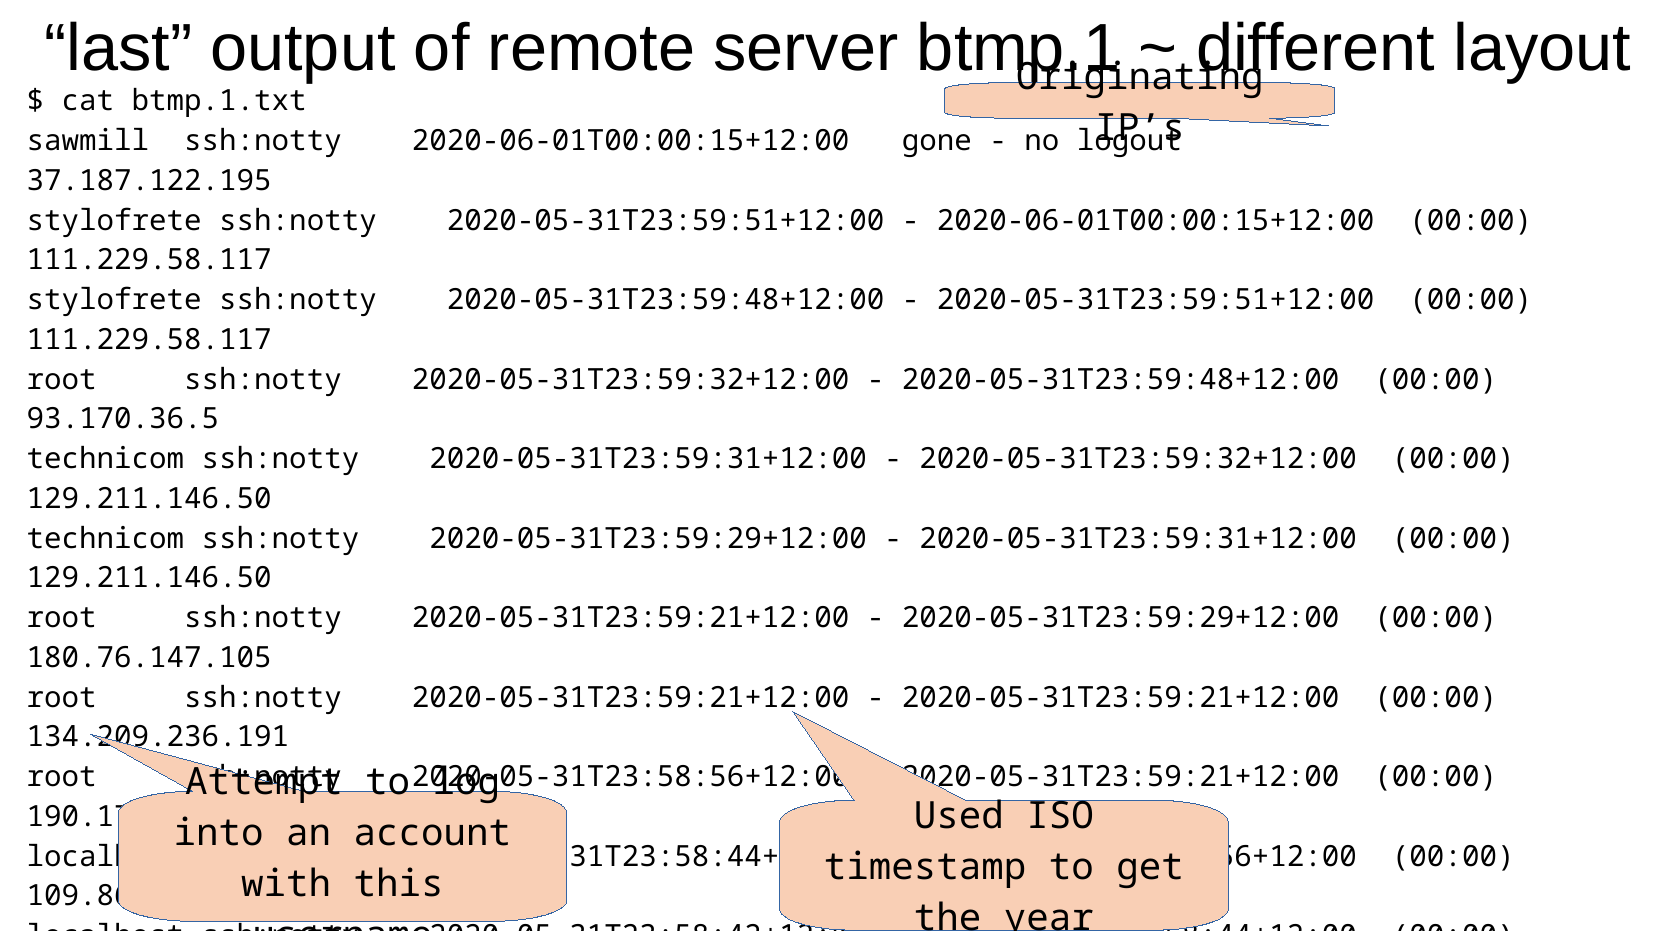

# “last” output of remote server btmp.1 ~ different layout
$ cat btmp.1.txt
sawmill ssh:notty 2020-06-01T00:00:15+12:00 gone - no logout 37.187.122.195
stylofrete ssh:notty 2020-05-31T23:59:51+12:00 - 2020-06-01T00:00:15+12:00 (00:00) 111.229.58.117
stylofrete ssh:notty 2020-05-31T23:59:48+12:00 - 2020-05-31T23:59:51+12:00 (00:00) 111.229.58.117
root ssh:notty 2020-05-31T23:59:32+12:00 - 2020-05-31T23:59:48+12:00 (00:00) 93.170.36.5
technicom ssh:notty 2020-05-31T23:59:31+12:00 - 2020-05-31T23:59:32+12:00 (00:00) 129.211.146.50
technicom ssh:notty 2020-05-31T23:59:29+12:00 - 2020-05-31T23:59:31+12:00 (00:00) 129.211.146.50
root ssh:notty 2020-05-31T23:59:21+12:00 - 2020-05-31T23:59:29+12:00 (00:00) 180.76.147.105
root ssh:notty 2020-05-31T23:59:21+12:00 - 2020-05-31T23:59:21+12:00 (00:00) 134.209.236.191
root ssh:notty 2020-05-31T23:58:56+12:00 - 2020-05-31T23:59:21+12:00 (00:00) 190.171.240.51
localhost ssh:notty 2020-05-31T23:58:44+12:00 - 2020-05-31T23:58:56+12:00 (00:00) 109.86.194.177
localhost ssh:notty 2020-05-31T23:58:42+12:00 - 2020-05-31T23:58:44+12:00 (00:00) 109.86.194.177
tara ssh:notty 2020-05-31T23:58:38+12:00 - 2020-05-31T23:58:42+12:00 (00:00) 51.178.24.61
tara ssh:notty 2020-05-31T23:58:36+12:00 - 2020-05-31T23:58:38+12:00 (00:00) 51.178.24.61
root ssh:notty 2020-05-31T23:58:28+12:00 - 2020-05-31T23:58:36+12:00 (00:00) 121.229.2.136
root ssh:notty 2020-05-31T23:58:28+12:00 - 2020-05-31T23:58:28+12:00 (00:00) 198.199.124.109
vboxuser ssh:notty 2020-05-31T23:58:24+12:00 - 2020-05-31T23:58:28+12:00 (00:00) 114.118.7.75
vboxuser ssh:notty 2020-05-31T23:58:22+12:00 - 2020-05-31T23:58:24+12:00 (00:00) 114.118.7.75
root ssh:notty 2020-05-31T23:58:15+12:00 - 2020-05-31T23:58:22+12:00 (00:00) 106.53.20.179
zz ssh:notty 2020-05-31T23:58:06+12:00 - 2020-05-31T23:58:15+12:00 (00:00) 46.101.33.198
zz ssh:notty 2020-05-31T23:58:04+12:00 - 2020-05-31T23:58:06+12:00 (00:00) 46.101.33.198
root ssh:notty 2020-05-31T23:57:49+12:00 - 2020-05-31T23:58:04+12:00 (00:00) 111.229.58.117
root ssh:notty 2020-05-31T23:57:48+12:00 - 2020-05-31T23:57:49+12:00 (00:00) 191.239.243.123
root ssh:notty 2020-05-31T23:57:45+12:00 - 2020-05-31T23:57:48+12:00 (00:00) 223.197.175.91
angel ssh:notty 2020-05-31T23:57:30+12:00 - 2020-05-31T23:57:45+12:00 (00:00) 37.139.1.197
angel ssh:notty 2020-05-31T23:57:28+12:00 - 2020-05-31T23:57:30+12:00 (00:00) 37.139.1.197
root ssh:notty 2020-05-31T23:56:58+12:00 - 2020-05-31T23:57:28+12:00 (00:00) 36.111.182.35
root ssh:notty 2020-05-31T23:56:19+12:00 - 2020-05-31T23:56:58+12:00 (00:00) 46.101.249.232
root ssh:notty 2020-05-31T23:55:59+12:00 - 2020-05-31T23:56:19+12:00 (00:00) 121.229.2.136
laozhao ssh:notty 2020-05-31T23:55:51+12:00 - 2020-05-31T23:55:59+12:00 (00:00) 198.199.124.109
Originating IP’s
Attempt to log into an account with this username
Used ISO timestamp to get the year